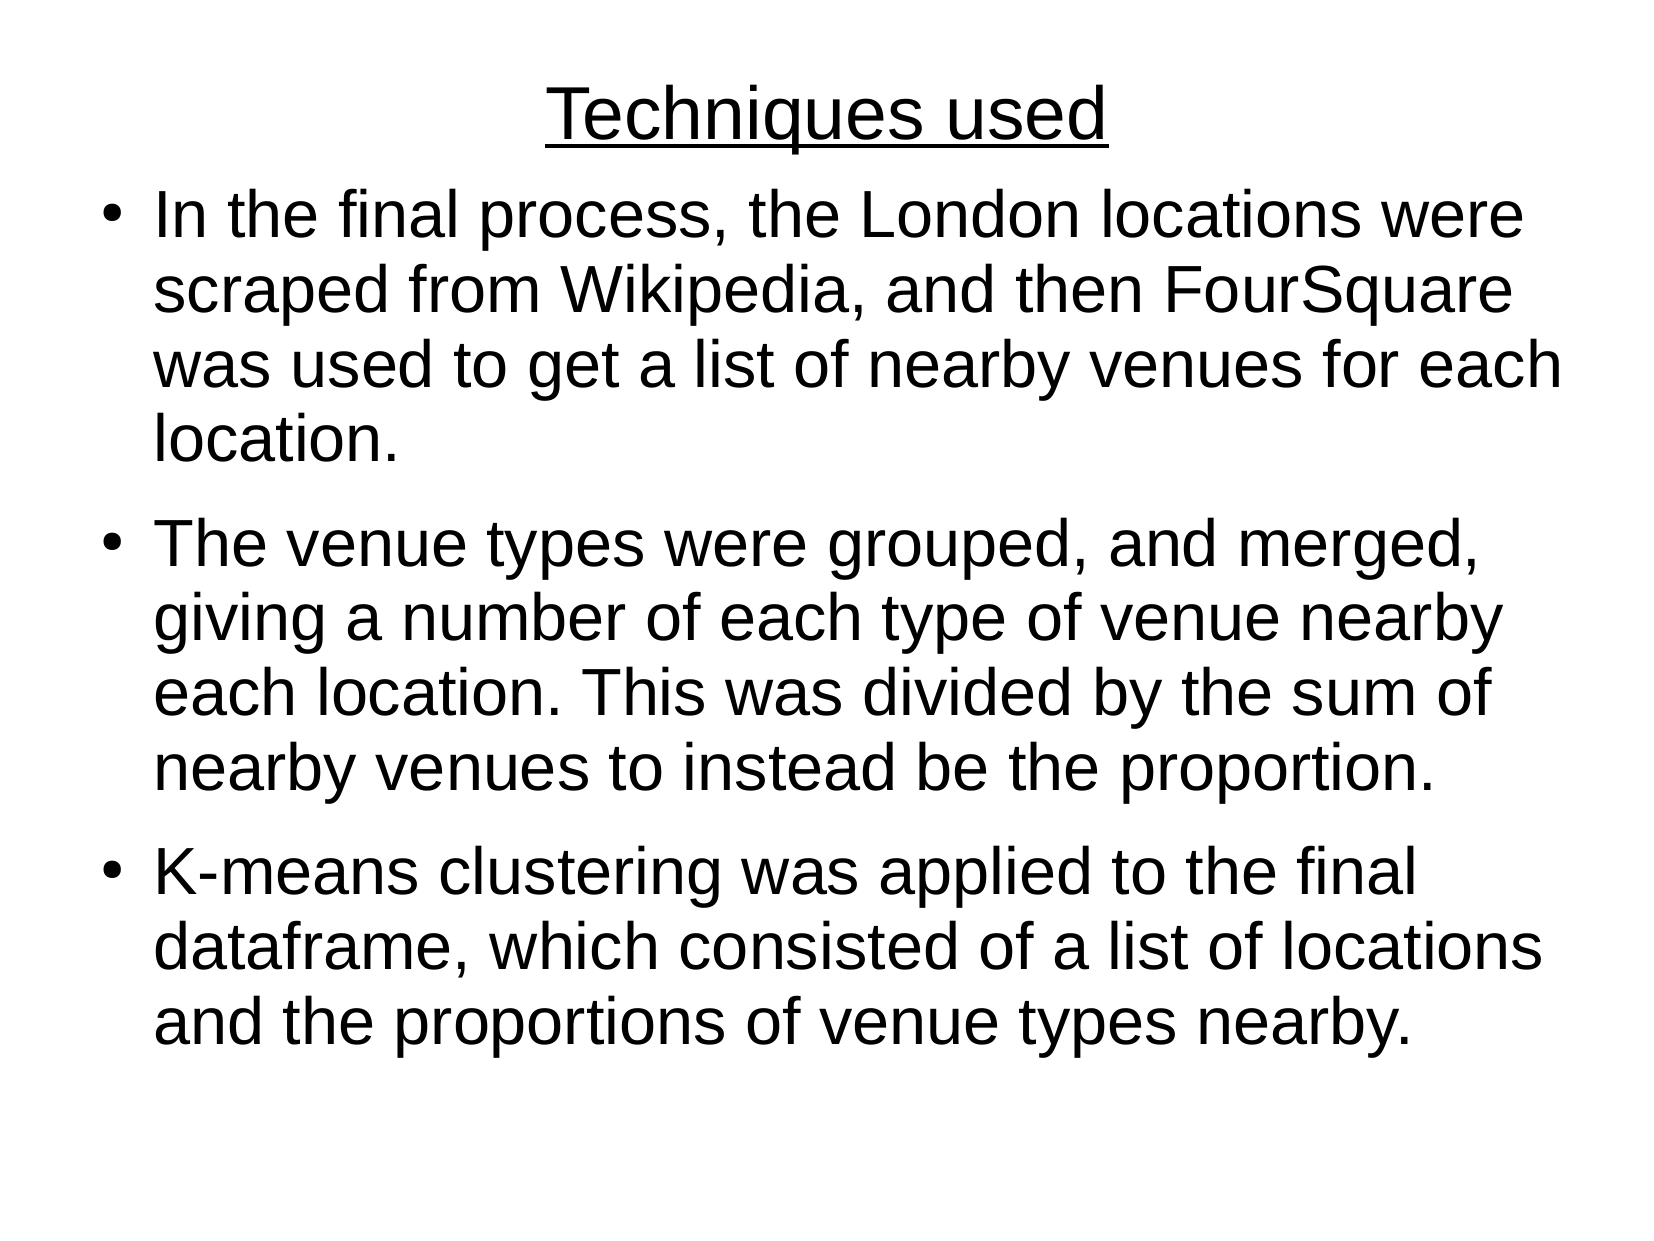

# Techniques used
In the final process, the London locations were scraped from Wikipedia, and then FourSquare was used to get a list of nearby venues for each location.
The venue types were grouped, and merged, giving a number of each type of venue nearby each location. This was divided by the sum of nearby venues to instead be the proportion.
K-means clustering was applied to the final dataframe, which consisted of a list of locations and the proportions of venue types nearby.